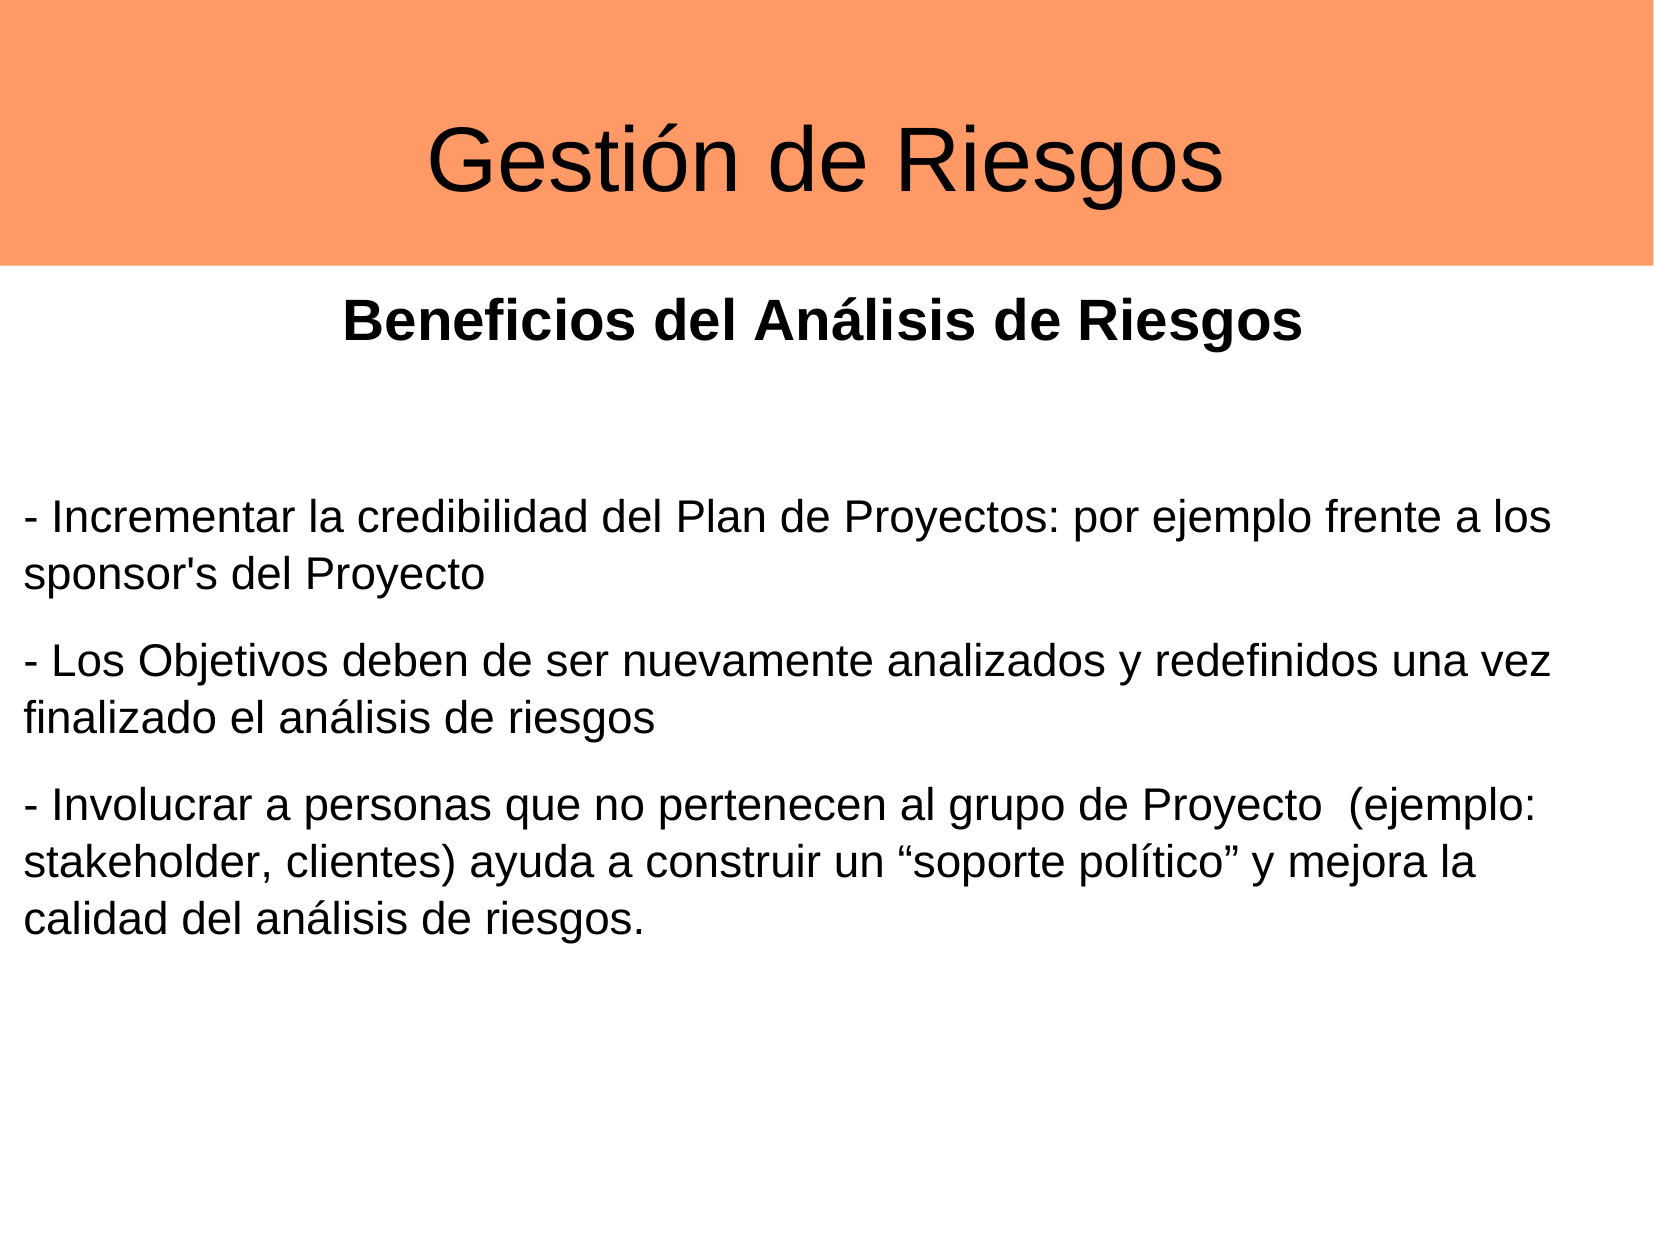

Gestión de Riesgos
Beneficios del Análisis de Riesgos
- Incrementar la credibilidad del Plan de Proyectos: por ejemplo frente a los sponsor's del Proyecto
- Los Objetivos deben de ser nuevamente analizados y redefinidos una vez finalizado el análisis de riesgos
- Involucrar a personas que no pertenecen al grupo de Proyecto (ejemplo: stakeholder, clientes) ayuda a construir un “soporte político” y mejora la calidad del análisis de riesgos.